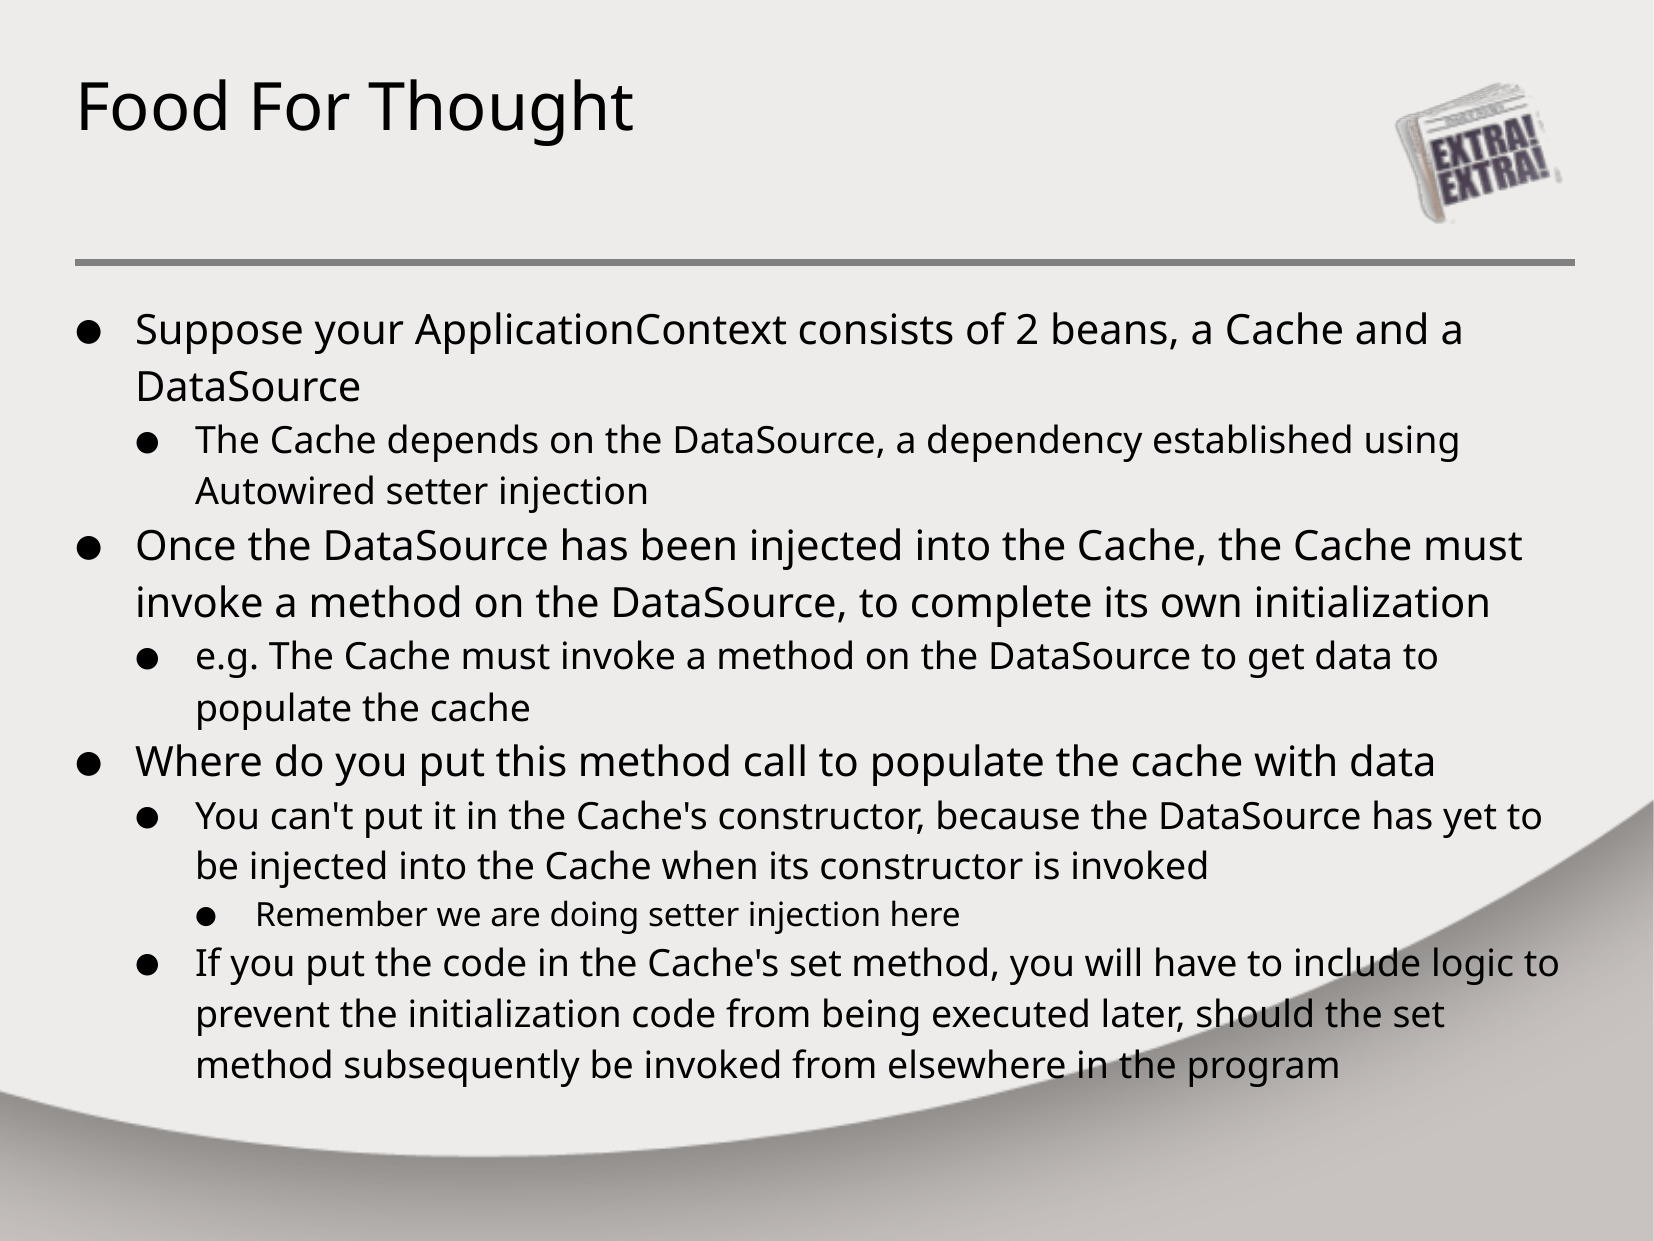

# Food For Thought
Suppose your ApplicationContext consists of 2 beans, a Cache and a DataSource
The Cache depends on the DataSource, a dependency established using Autowired setter injection
Once the DataSource has been injected into the Cache, the Cache must invoke a method on the DataSource, to complete its own initialization
e.g. The Cache must invoke a method on the DataSource to get data to populate the cache
Where do you put this method call to populate the cache with data
You can't put it in the Cache's constructor, because the DataSource has yet to be injected into the Cache when its constructor is invoked
Remember we are doing setter injection here
If you put the code in the Cache's set method, you will have to include logic to prevent the initialization code from being executed later, should the set method subsequently be invoked from elsewhere in the program